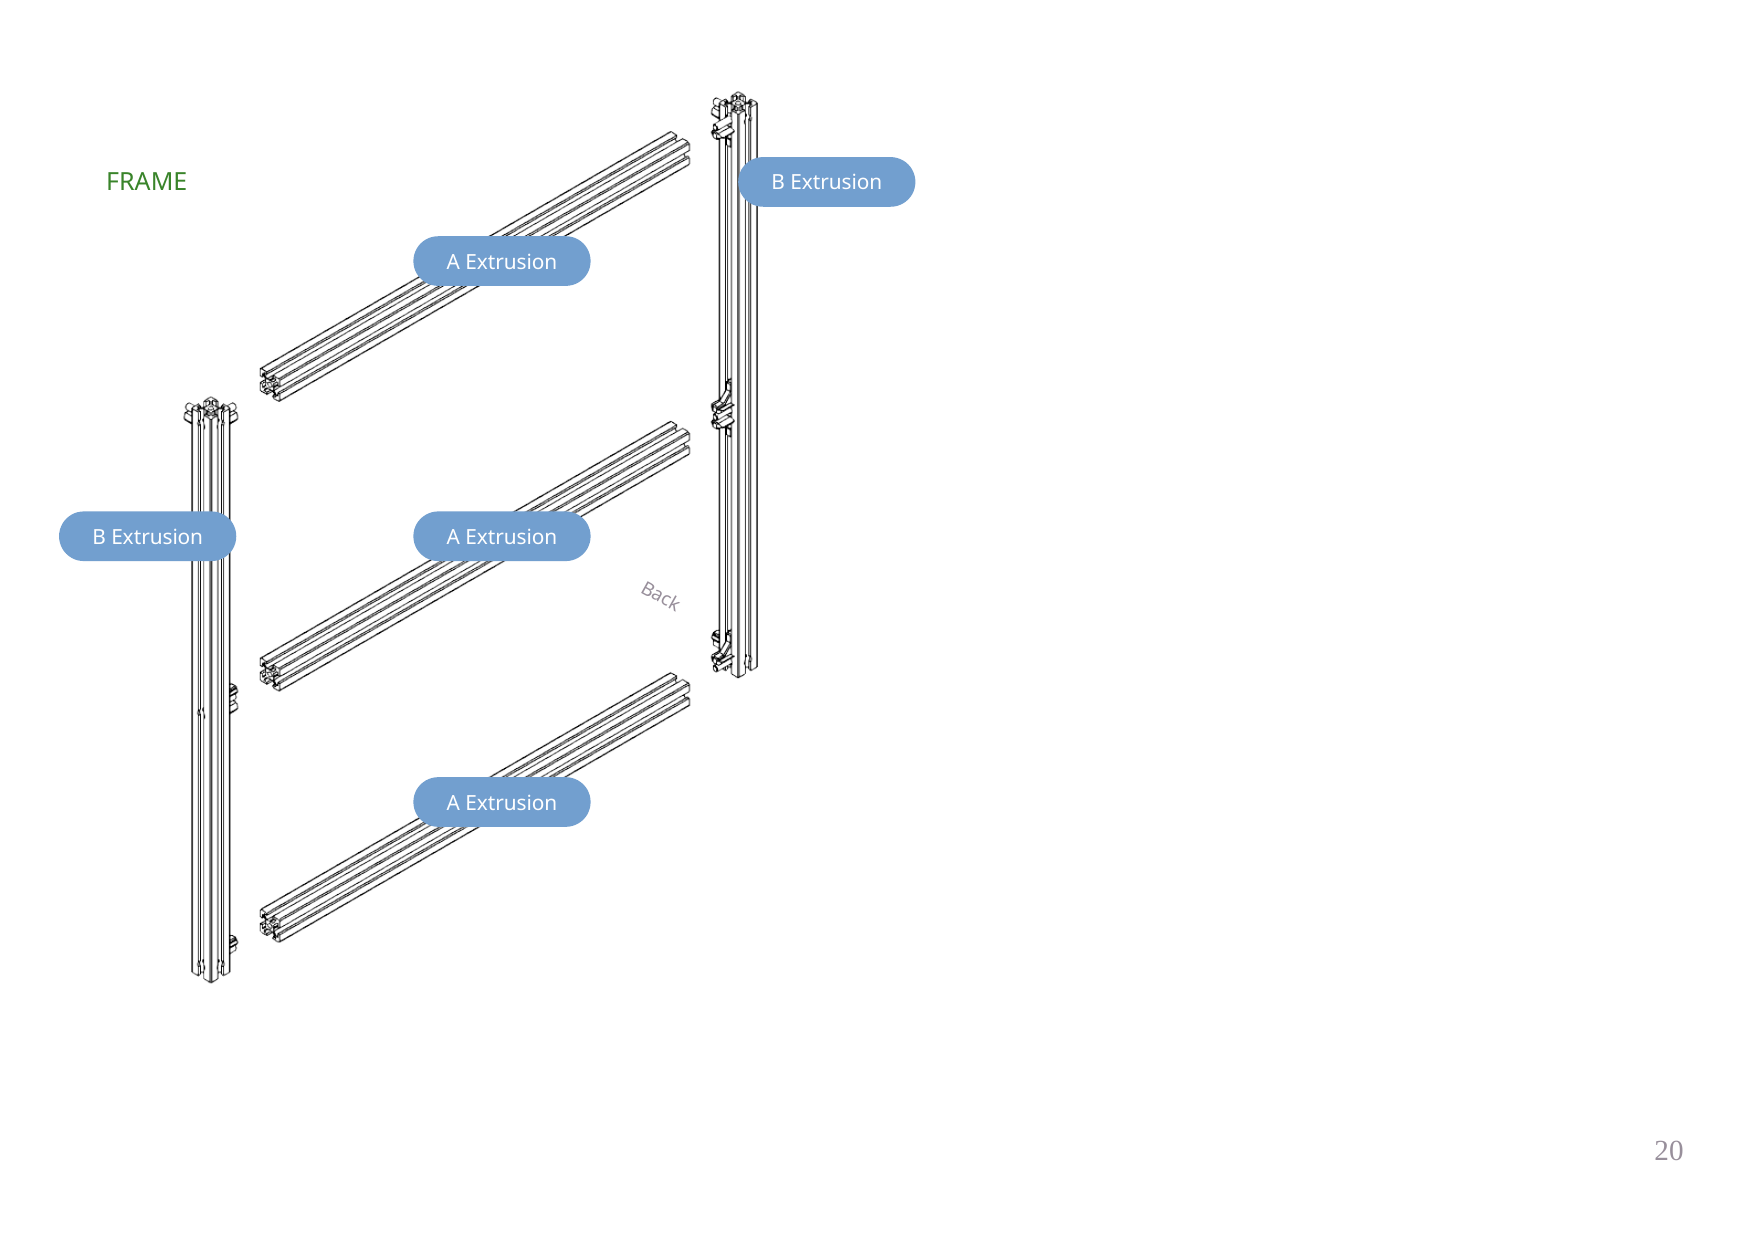

FRAME
B Extrusion
A Extrusion
B Extrusion
A Extrusion
Back
A Extrusion
A Extrusion
20